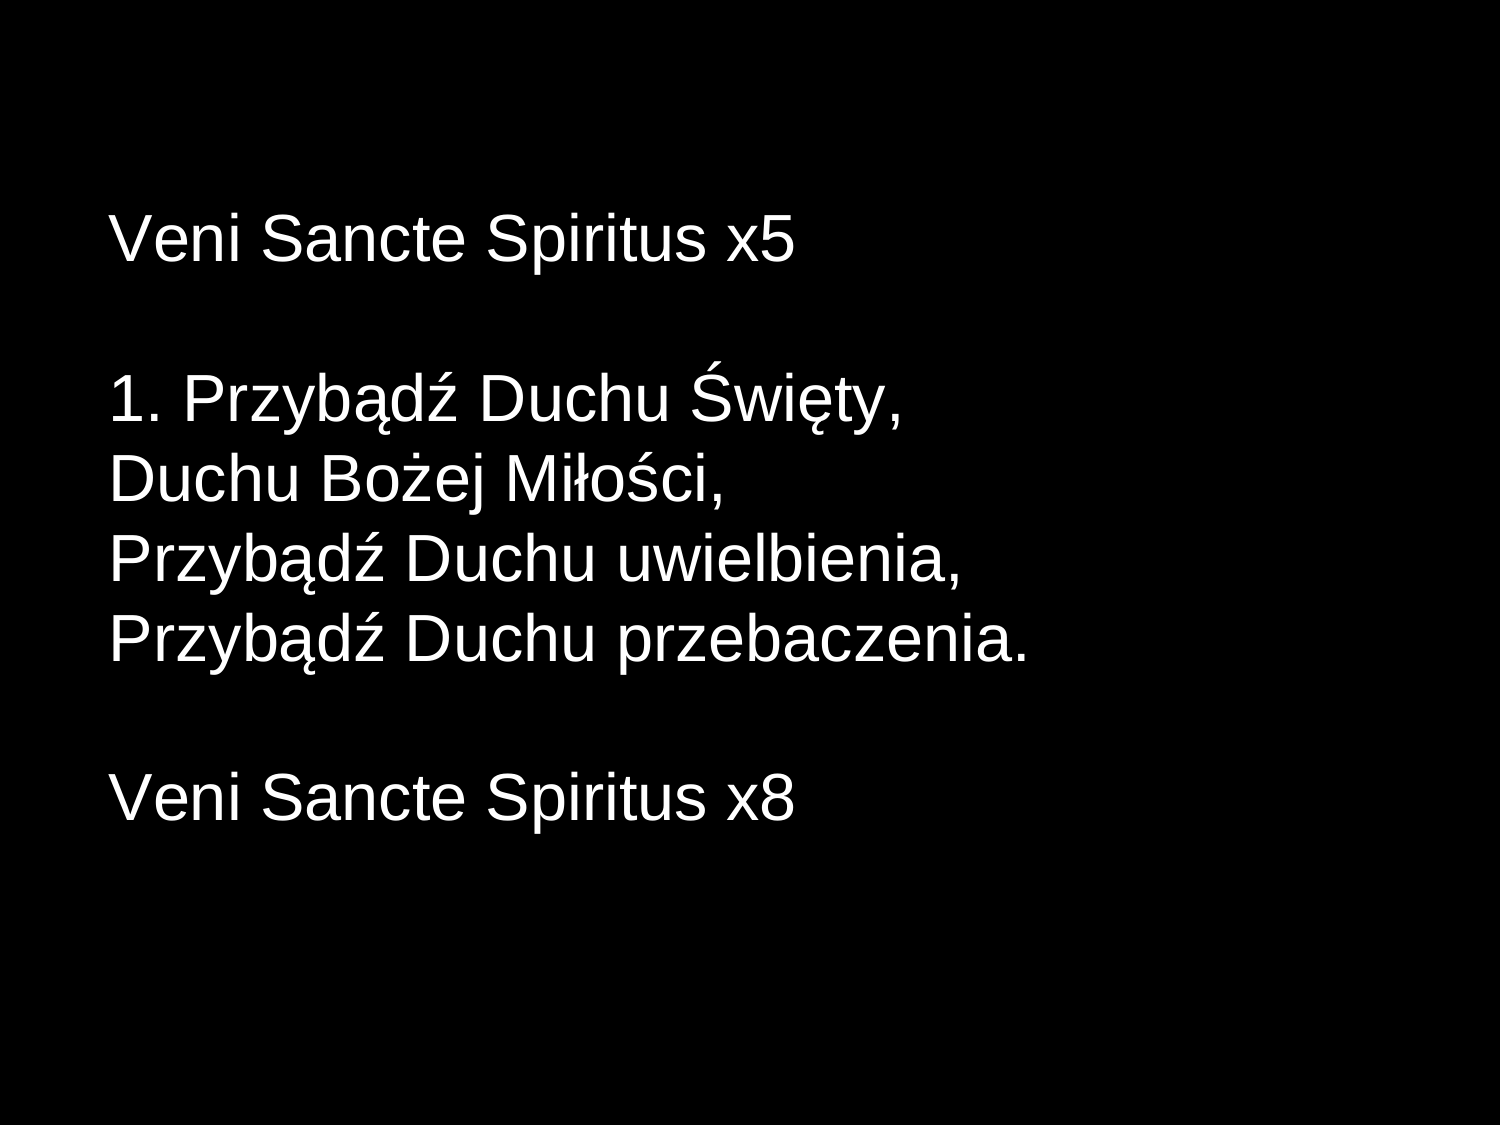

Veni Sancte Spiritus x5
1. Przybądź Duchu Święty,
Duchu Bożej Miłości,
Przybądź Duchu uwielbienia,
Przybądź Duchu przebaczenia.
Veni Sancte Spiritus x8